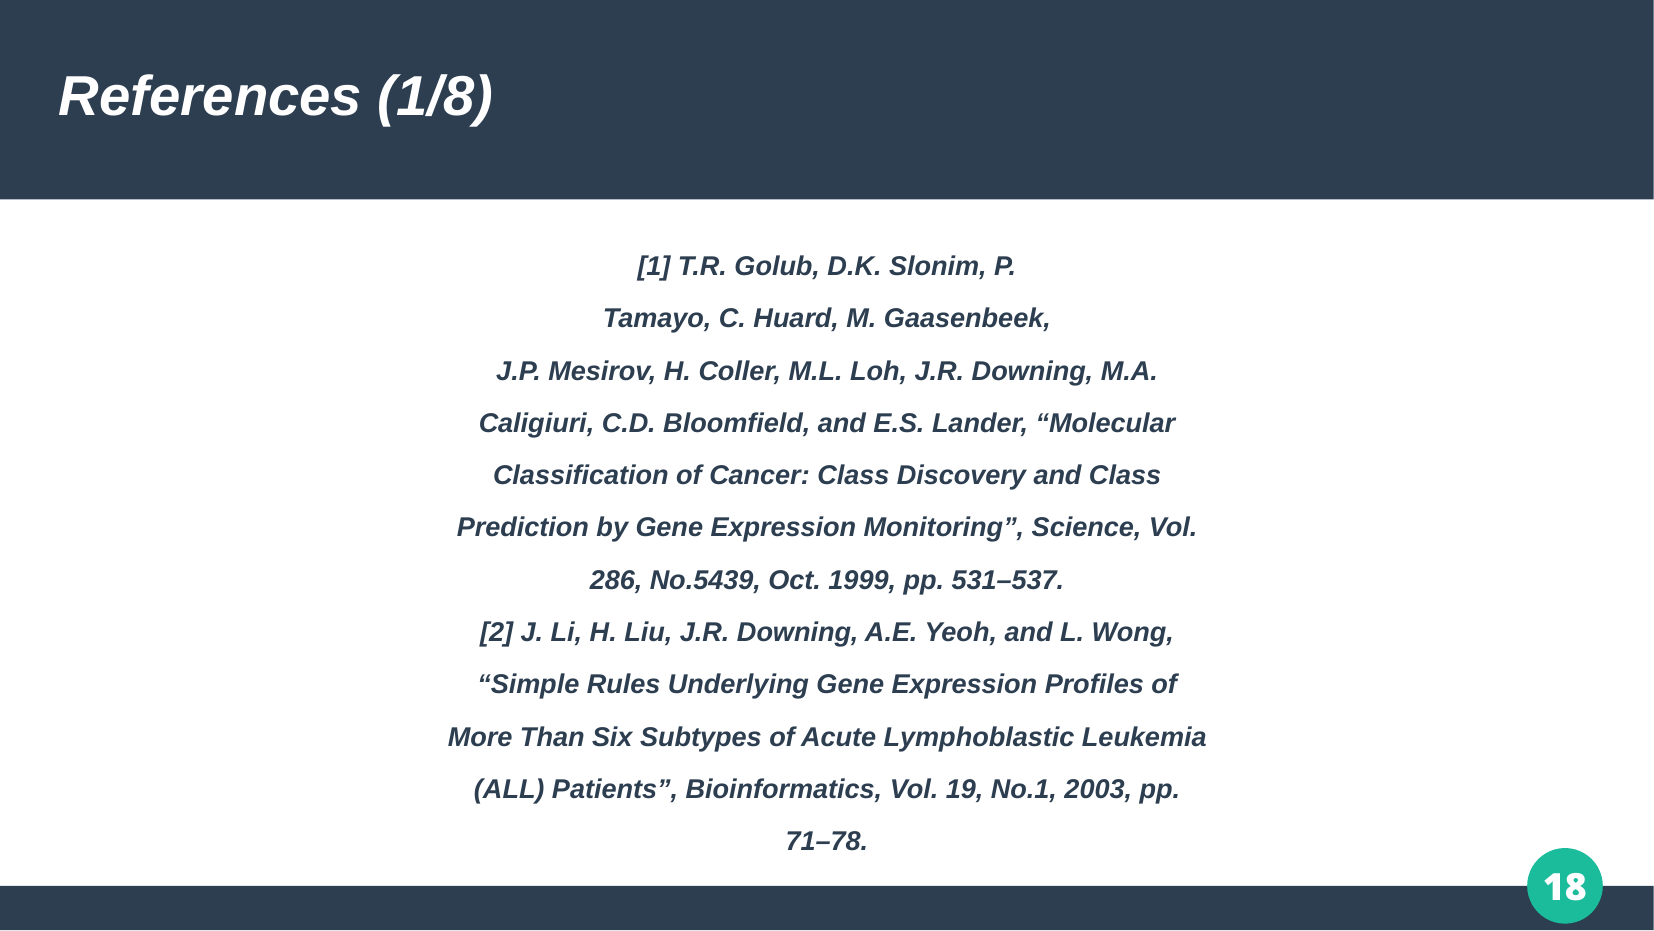

# References (1/8)
[1] T.R. Golub, D.K. Slonim, P.
Tamayo, C. Huard, M. Gaasenbeek,
J.P. Mesirov, H. Coller, M.L. Loh, J.R. Downing, M.A.
Caligiuri, C.D. Bloomfield, and E.S. Lander, “Molecular
Classification of Cancer: Class Discovery and Class
Prediction by Gene Expression Monitoring”, Science, Vol.
286, No.5439, Oct. 1999, pp. 531–537.
[2] J. Li, H. Liu, J.R. Downing, A.E. Yeoh, and L. Wong,
“Simple Rules Underlying Gene Expression Profiles of
More Than Six Subtypes of Acute Lymphoblastic Leukemia
(ALL) Patients”, Bioinformatics, Vol. 19, No.1, 2003, pp.
71–78.